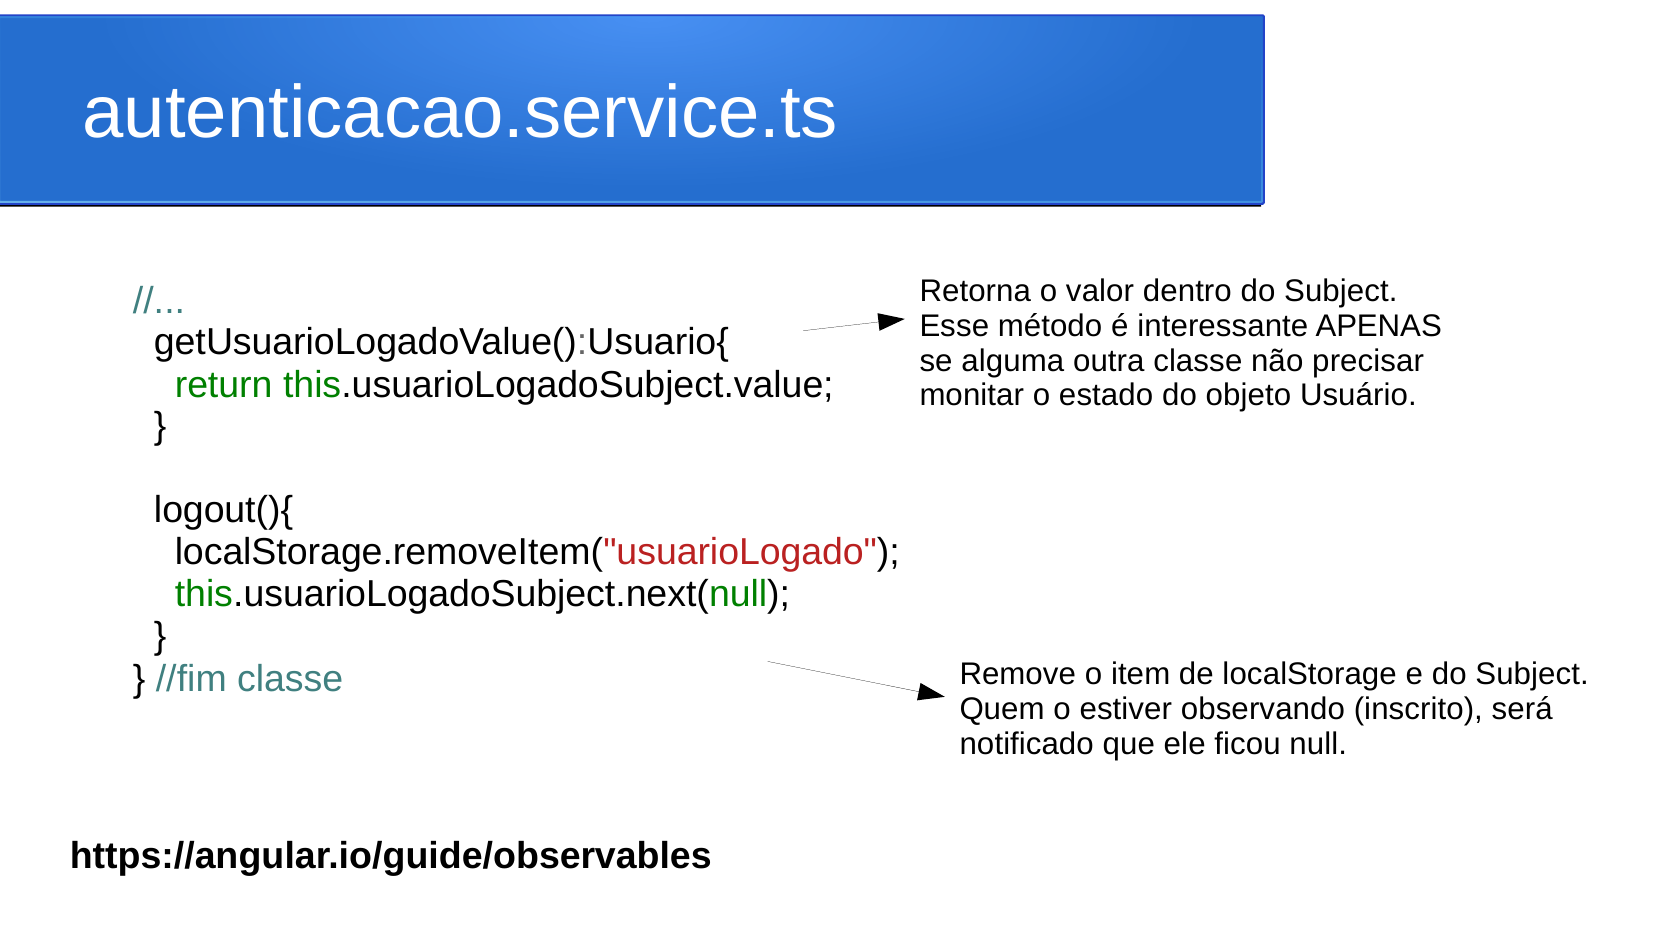

# autenticacao.service.ts
Retorna o valor dentro do Subject.
Esse método é interessante APENAS
se alguma outra classe não precisar
monitar o estado do objeto Usuário.
//...
 getUsuarioLogadoValue():Usuario{
 return this.usuarioLogadoSubject.value;
 }
 logout(){
 localStorage.removeItem("usuarioLogado");
 this.usuarioLogadoSubject.next(null);
 }
} //fim classe
Remove o item de localStorage e do Subject.
Quem o estiver observando (inscrito), será
notificado que ele ficou null.
https://angular.io/guide/observables